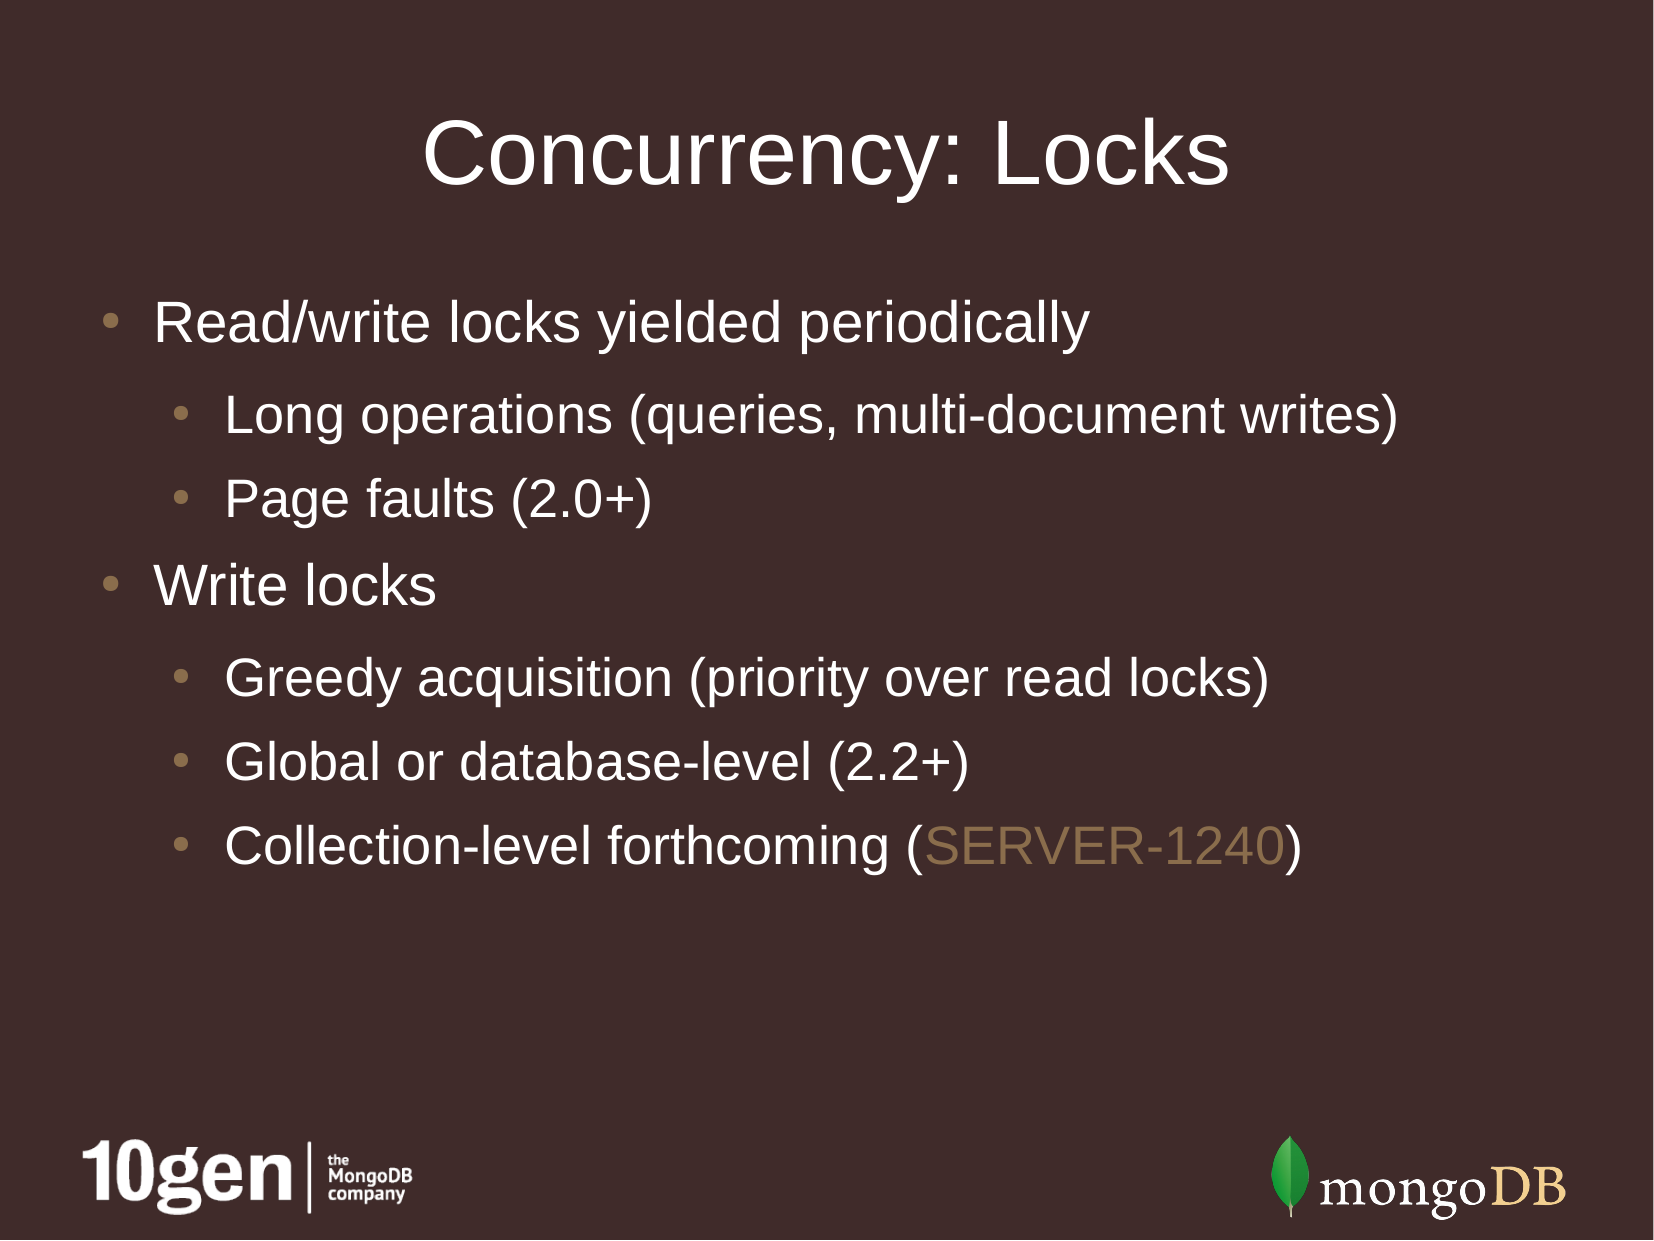

# Concurrency: Locks
Read/write locks yielded periodically
Long operations (queries, multi-document writes)
Page faults (2.0+)
Write locks
Greedy acquisition (priority over read locks)
Global or database-level (2.2+)
Collection-level forthcoming (SERVER-1240)